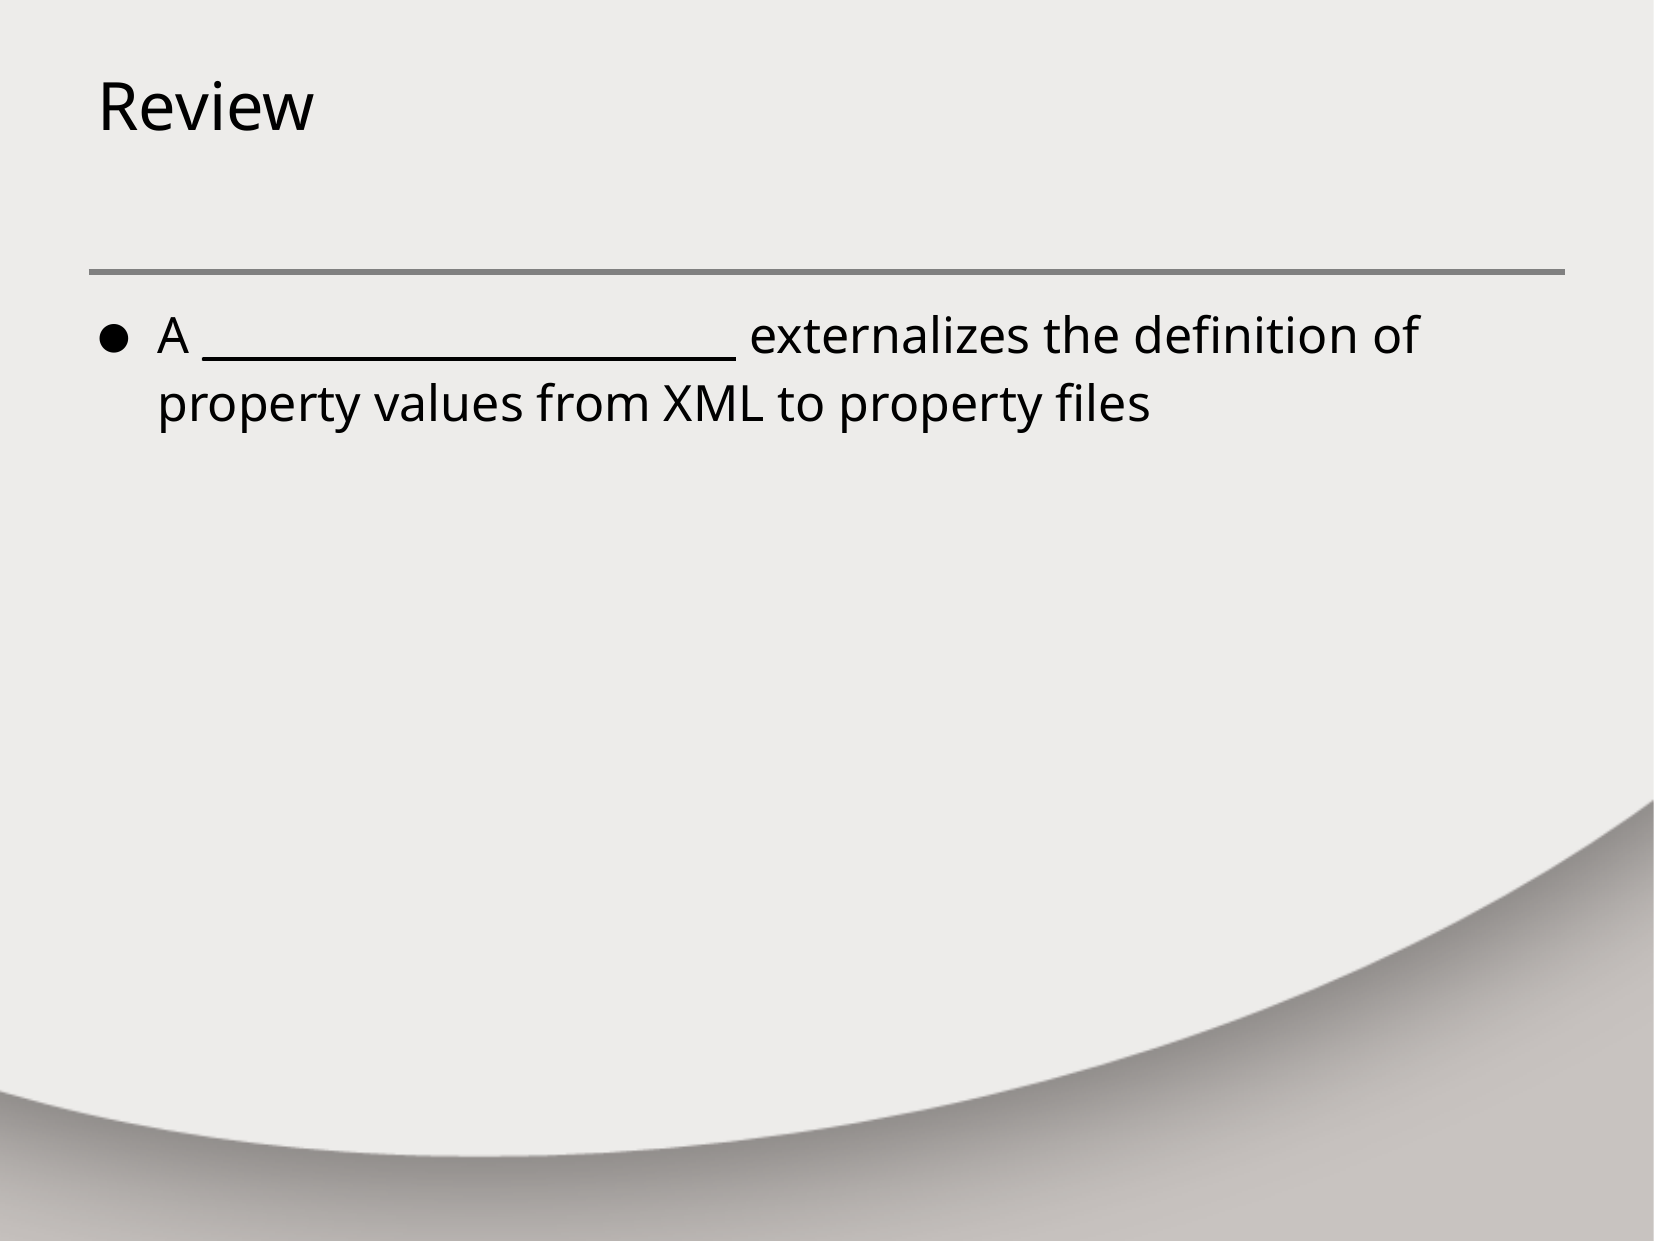

# Review
A ________________________ externalizes the definition of property values from XML to property files